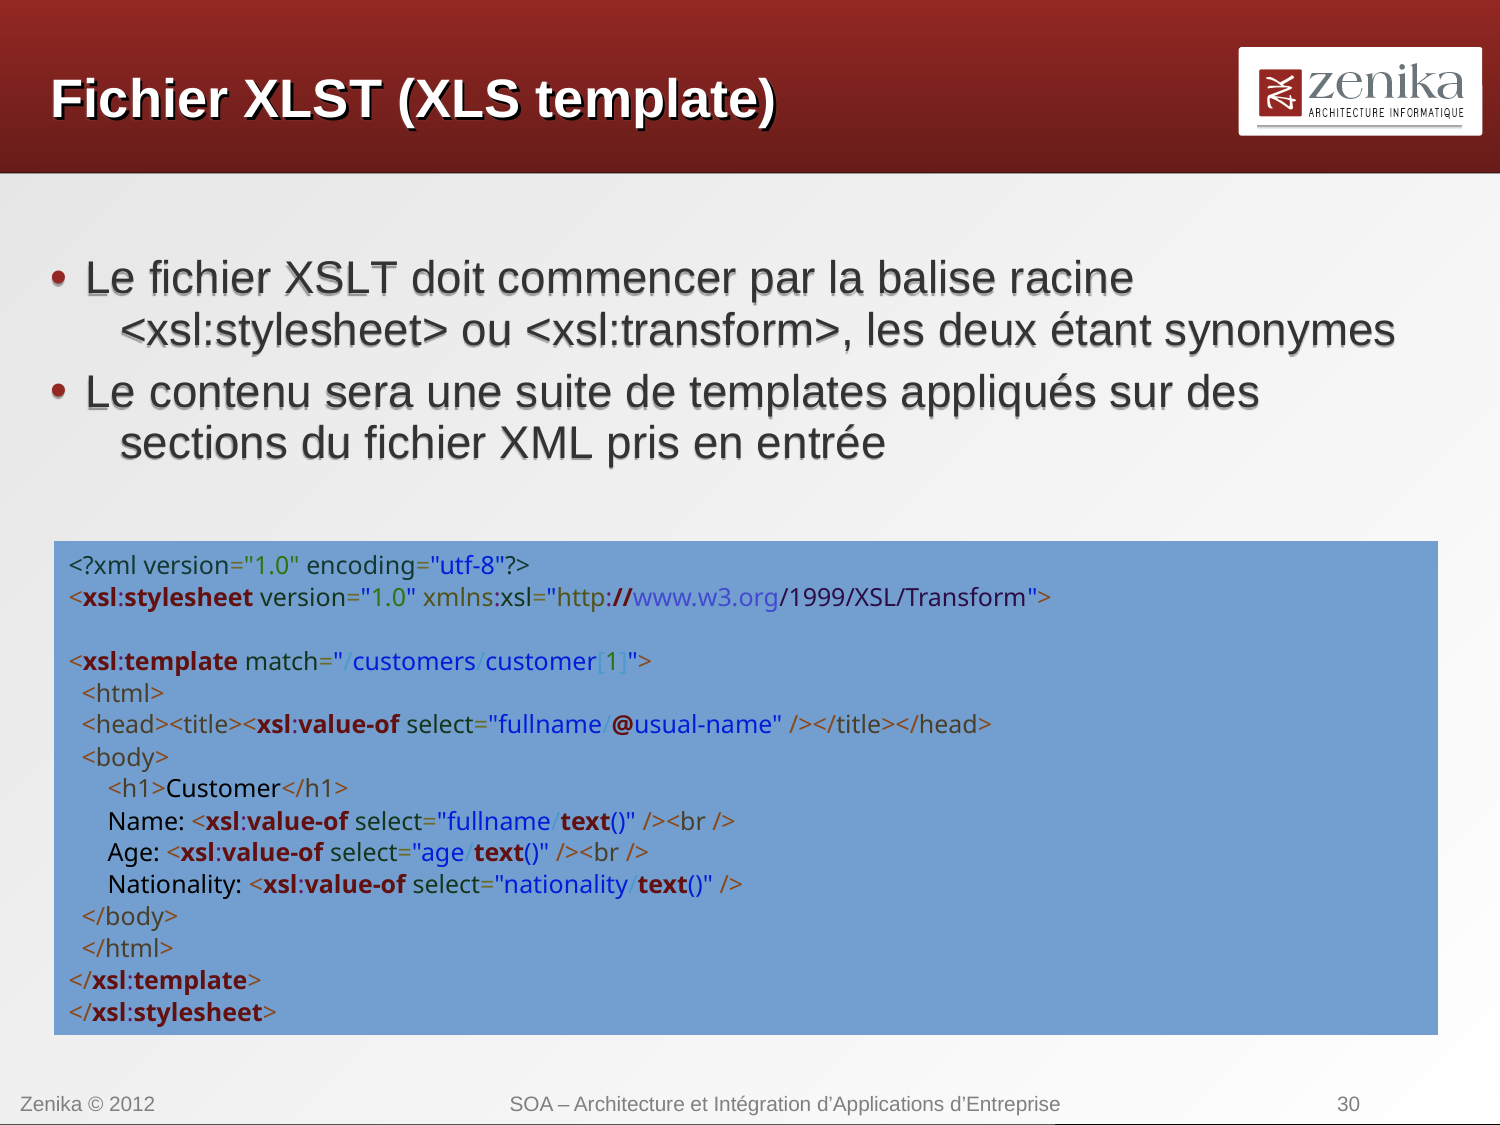

# Fichier XLST (XLS template)
Le fichier XSLT doit commencer par la balise racine <xsl:stylesheet> ou <xsl:transform>, les deux étant synonymes
Le contenu sera une suite de templates appliqués sur des sections du fichier XML pris en entrée
| <?xml version="1.0" encoding="utf-8"?> <xsl:stylesheet version="1.0" xmlns:xsl="http://www.w3.org/1999/XSL/Transform"> <xsl:template match="/customers/customer[1]"> <html> <head><title><xsl:value-of select="fullname/@usual-name" /></title></head> <body> <h1>Customer</h1> Name: <xsl:value-of select="fullname/text()" /><br /> Age: <xsl:value-of select="age/text()" /><br /> Nationality: <xsl:value-of select="nationality/text()" /> </body> </html> </xsl:template> </xsl:stylesheet> |
| --- |